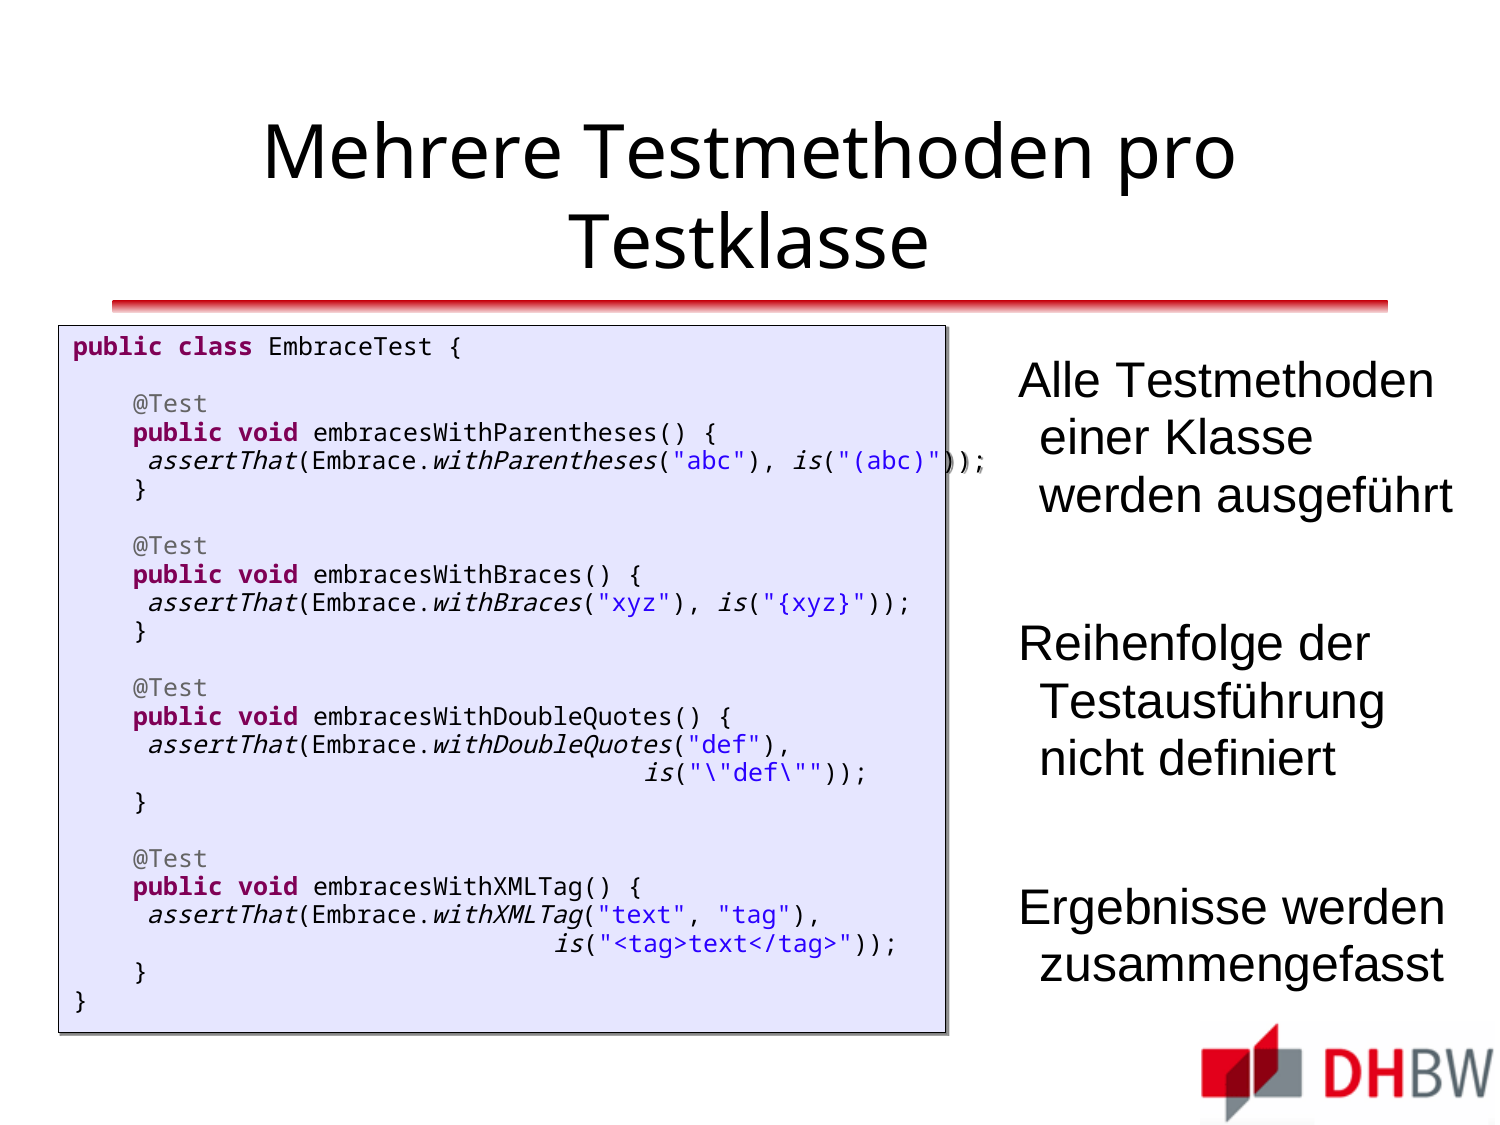

# Mehrere Testmethoden pro Testklasse
public class EmbraceTest {
 @Test
 public void embracesWithParentheses() {
 	assertThat(Embrace.withParentheses("abc"), is("(abc)"));
 }
 @Test
 public void embracesWithBraces() {
 	assertThat(Embrace.withBraces("xyz"), is("{xyz}"));
 }
 @Test
 public void embracesWithDoubleQuotes() {
 	assertThat(Embrace.withDoubleQuotes("def"),
 is("\"def\""));
 }
 @Test
 public void embracesWithXMLTag() {
 	assertThat(Embrace.withXMLTag("text", "tag"),
 is("<tag>text</tag>"));
 }
}
Alle Testmethoden einer Klasse werden ausgeführt
Reihenfolge der Testausführung nicht definiert
Ergebnisse werden zusammengefasst